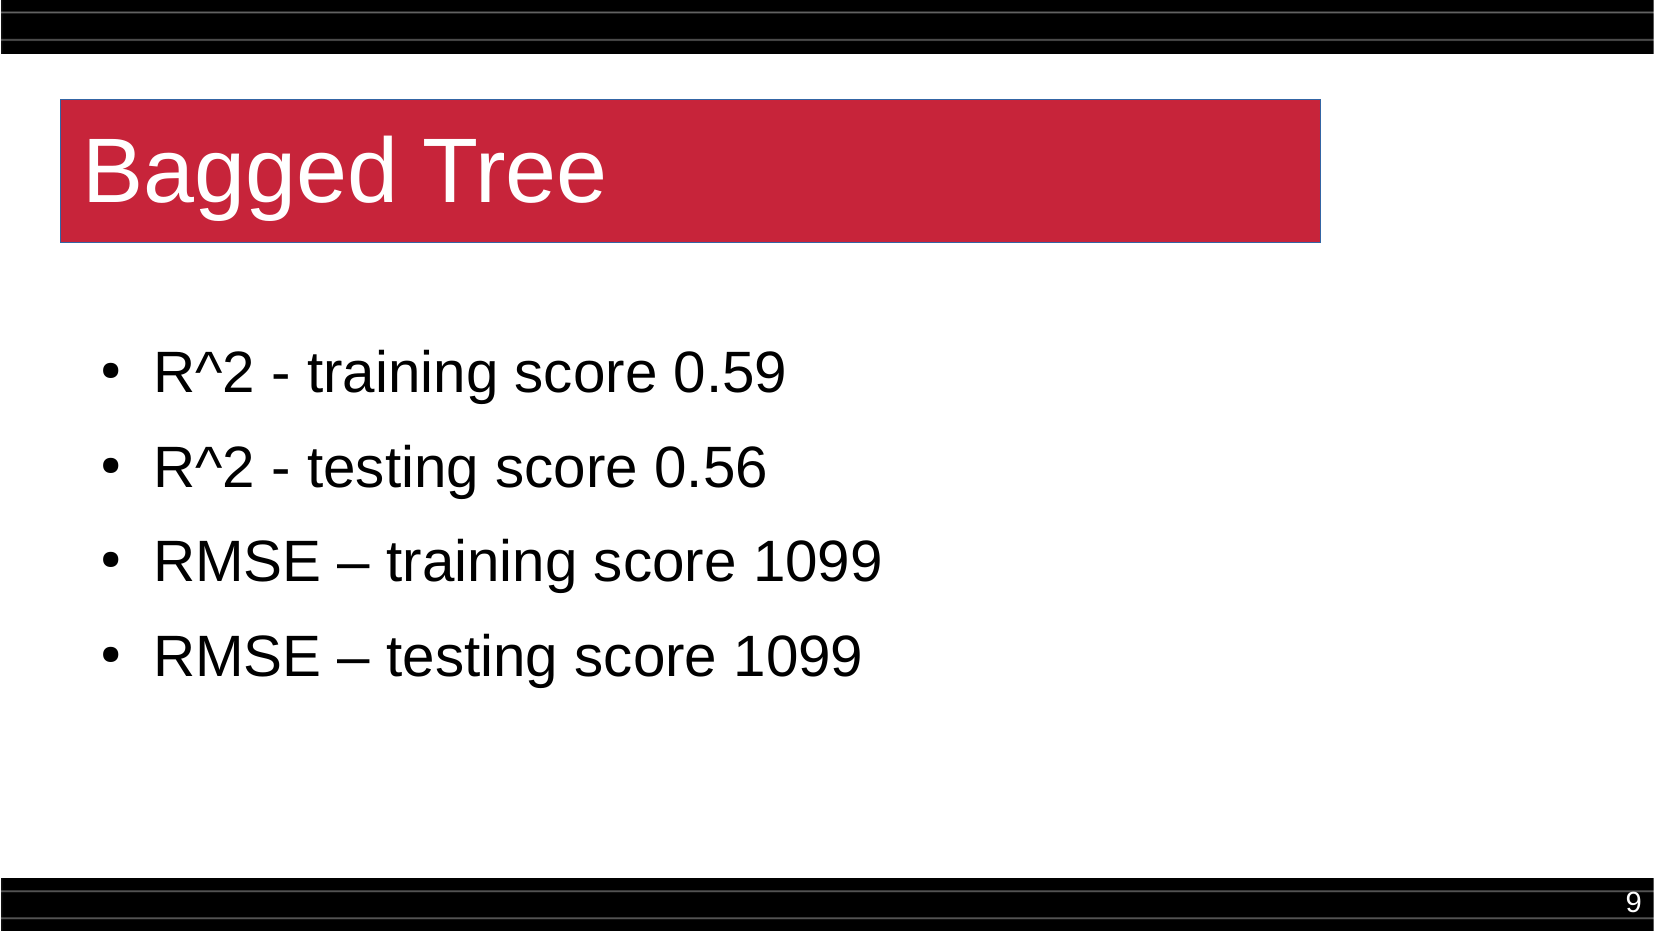

# Bagged Tree
R^2 - training score 0.59
R^2 - testing score 0.56
RMSE – training score 1099
RMSE – testing score 1099